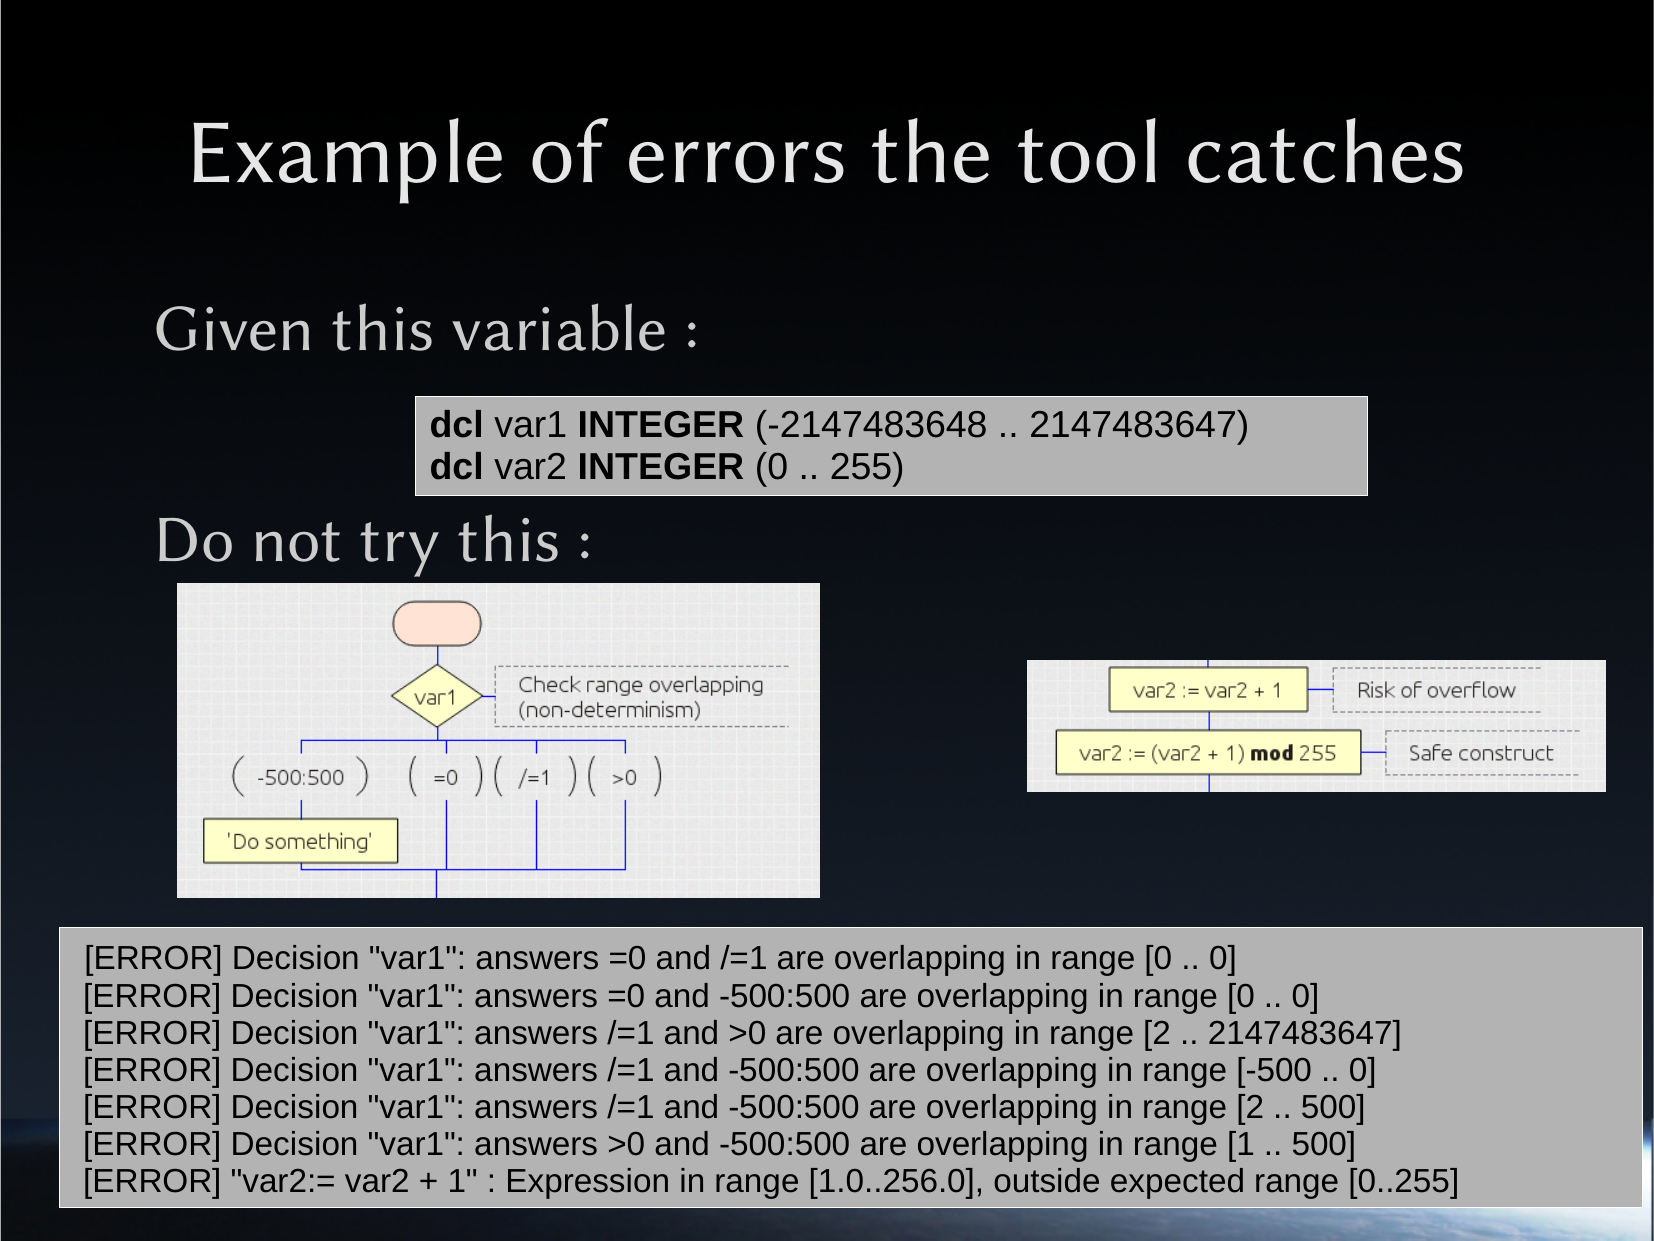

# Example of errors the tool catches
Given this variable :
Do not try this :
| dcl var1 INTEGER (-2147483648 .. 2147483647) dcl var2 INTEGER (0 .. 255) |
| --- |
| [ERROR] Decision "var1": answers =0 and /=1 are overlapping in range [0 .. 0] [ERROR] Decision "var1": answers =0 and -500:500 are overlapping in range [0 .. 0] [ERROR] Decision "var1": answers /=1 and >0 are overlapping in range [2 .. 2147483647] [ERROR] Decision "var1": answers /=1 and -500:500 are overlapping in range [-500 .. 0] [ERROR] Decision "var1": answers /=1 and -500:500 are overlapping in range [2 .. 500] [ERROR] Decision "var1": answers >0 and -500:500 are overlapping in range [1 .. 500] [ERROR] "var2:= var2 + 1" : Expression in range [1.0..256.0], outside expected range [0..255] |
| --- |